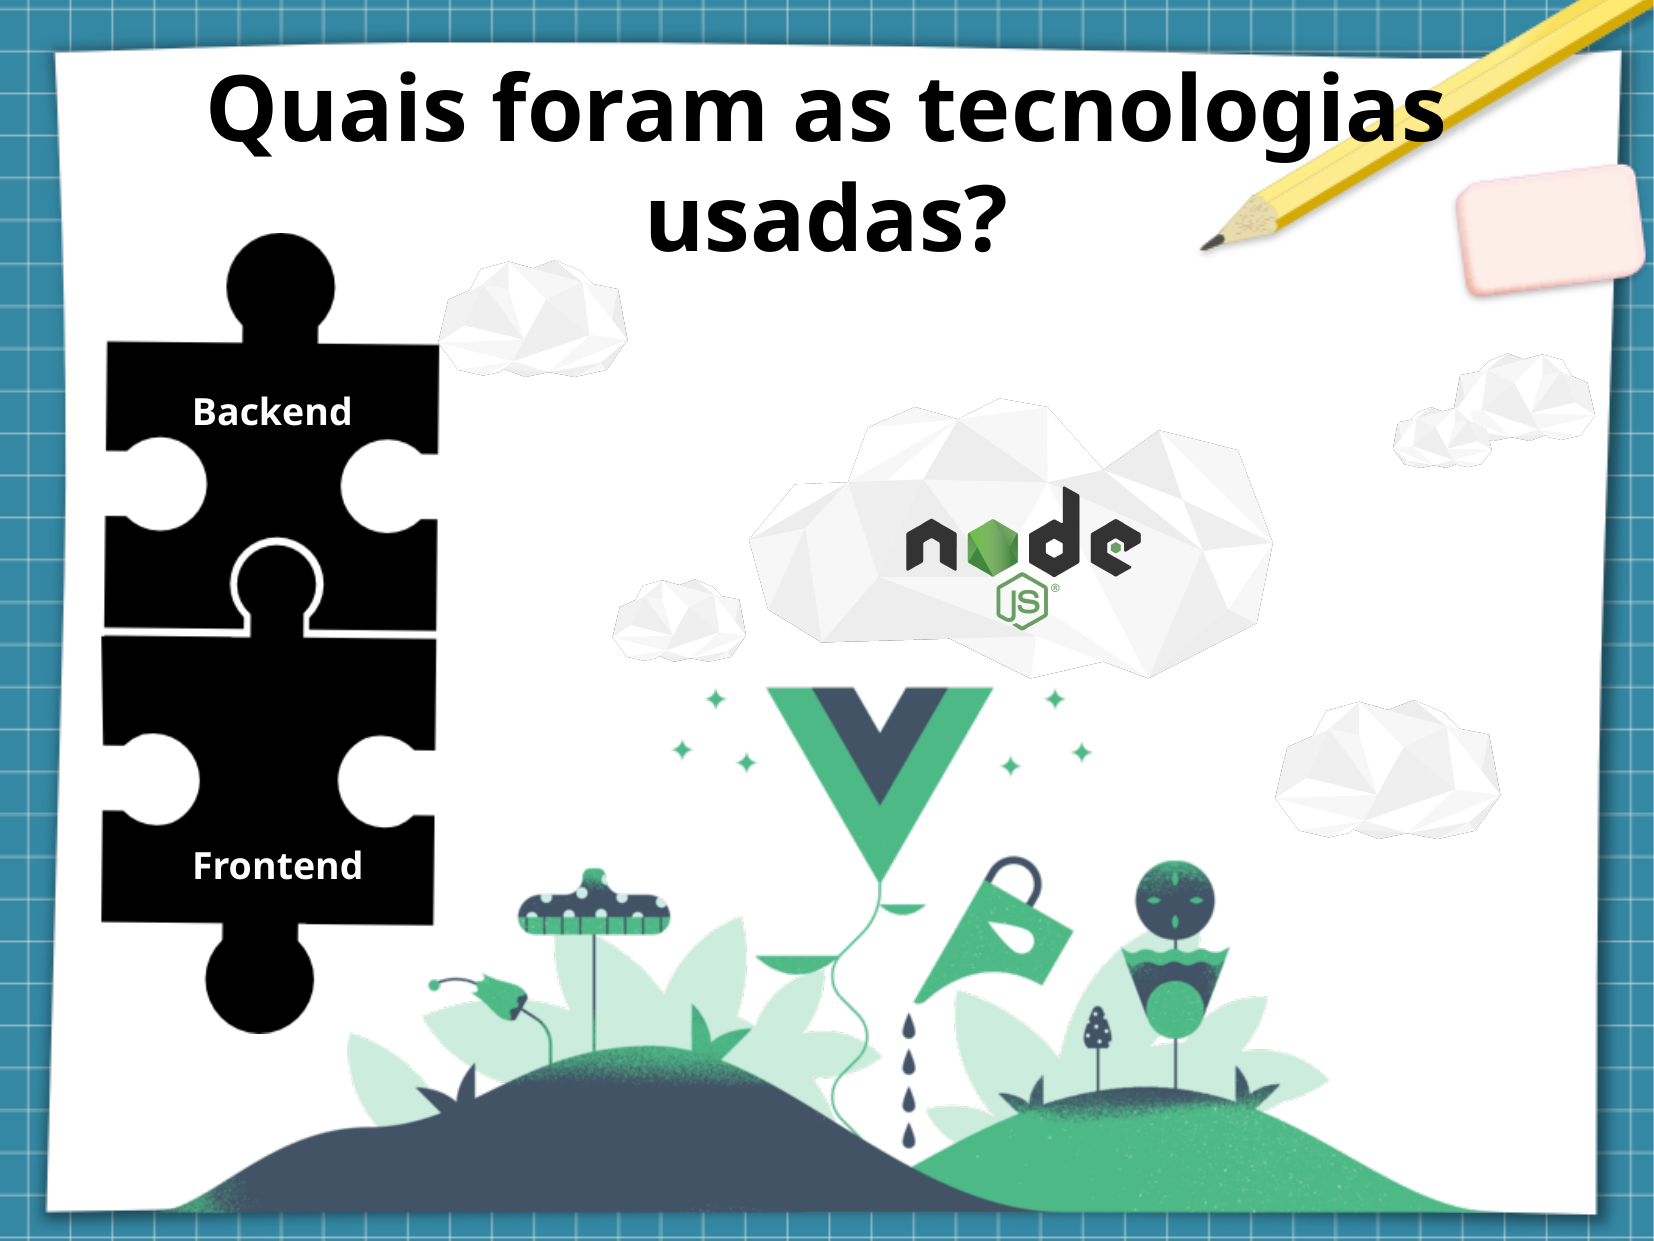

# Quais foram as tecnologias usadas?
Backend
Frontend